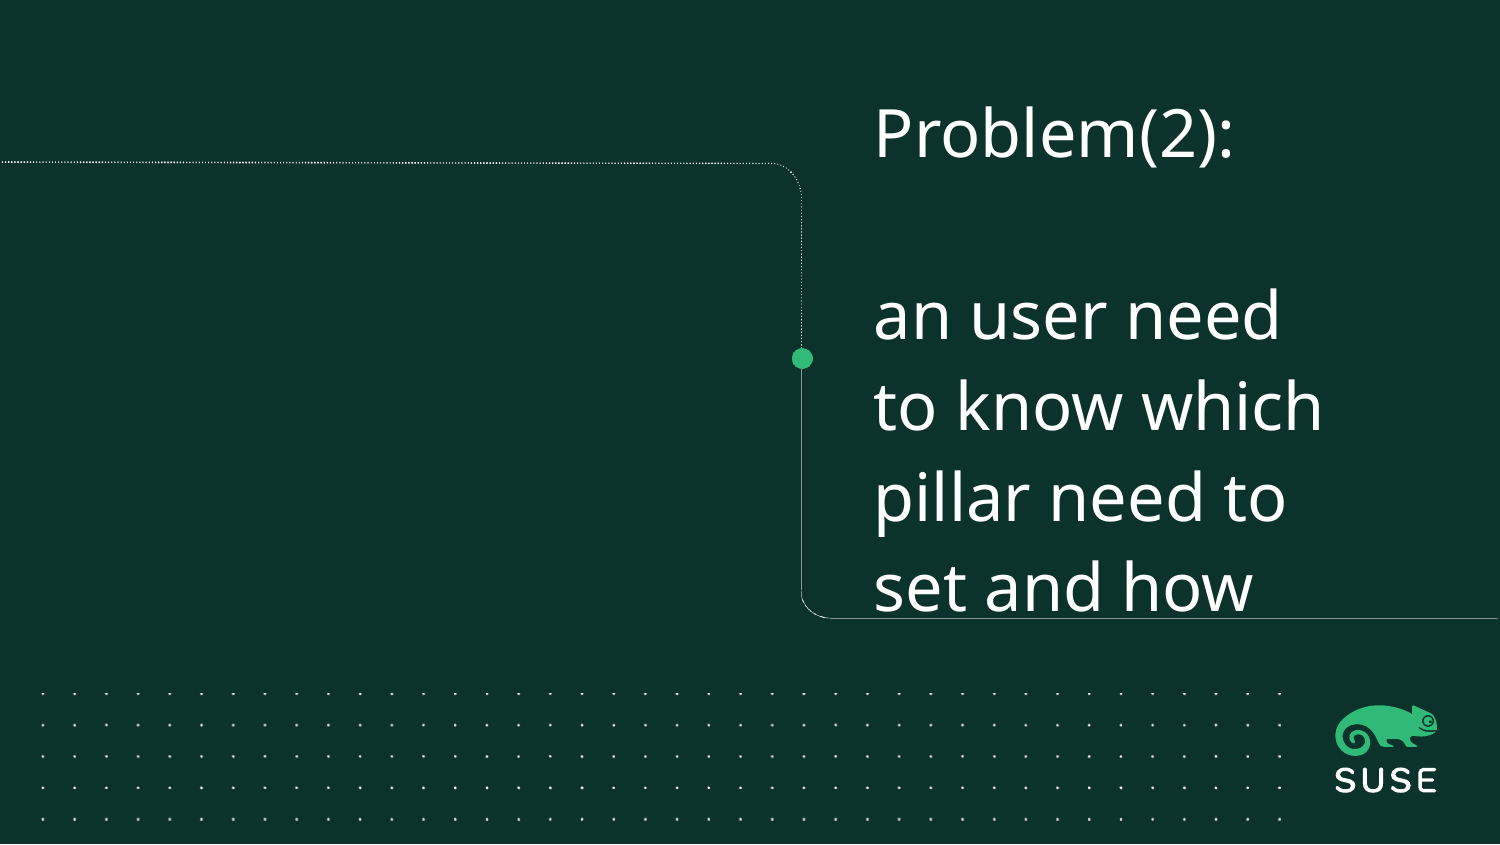

# Problem(2): an user need to know which pillar need to set and how